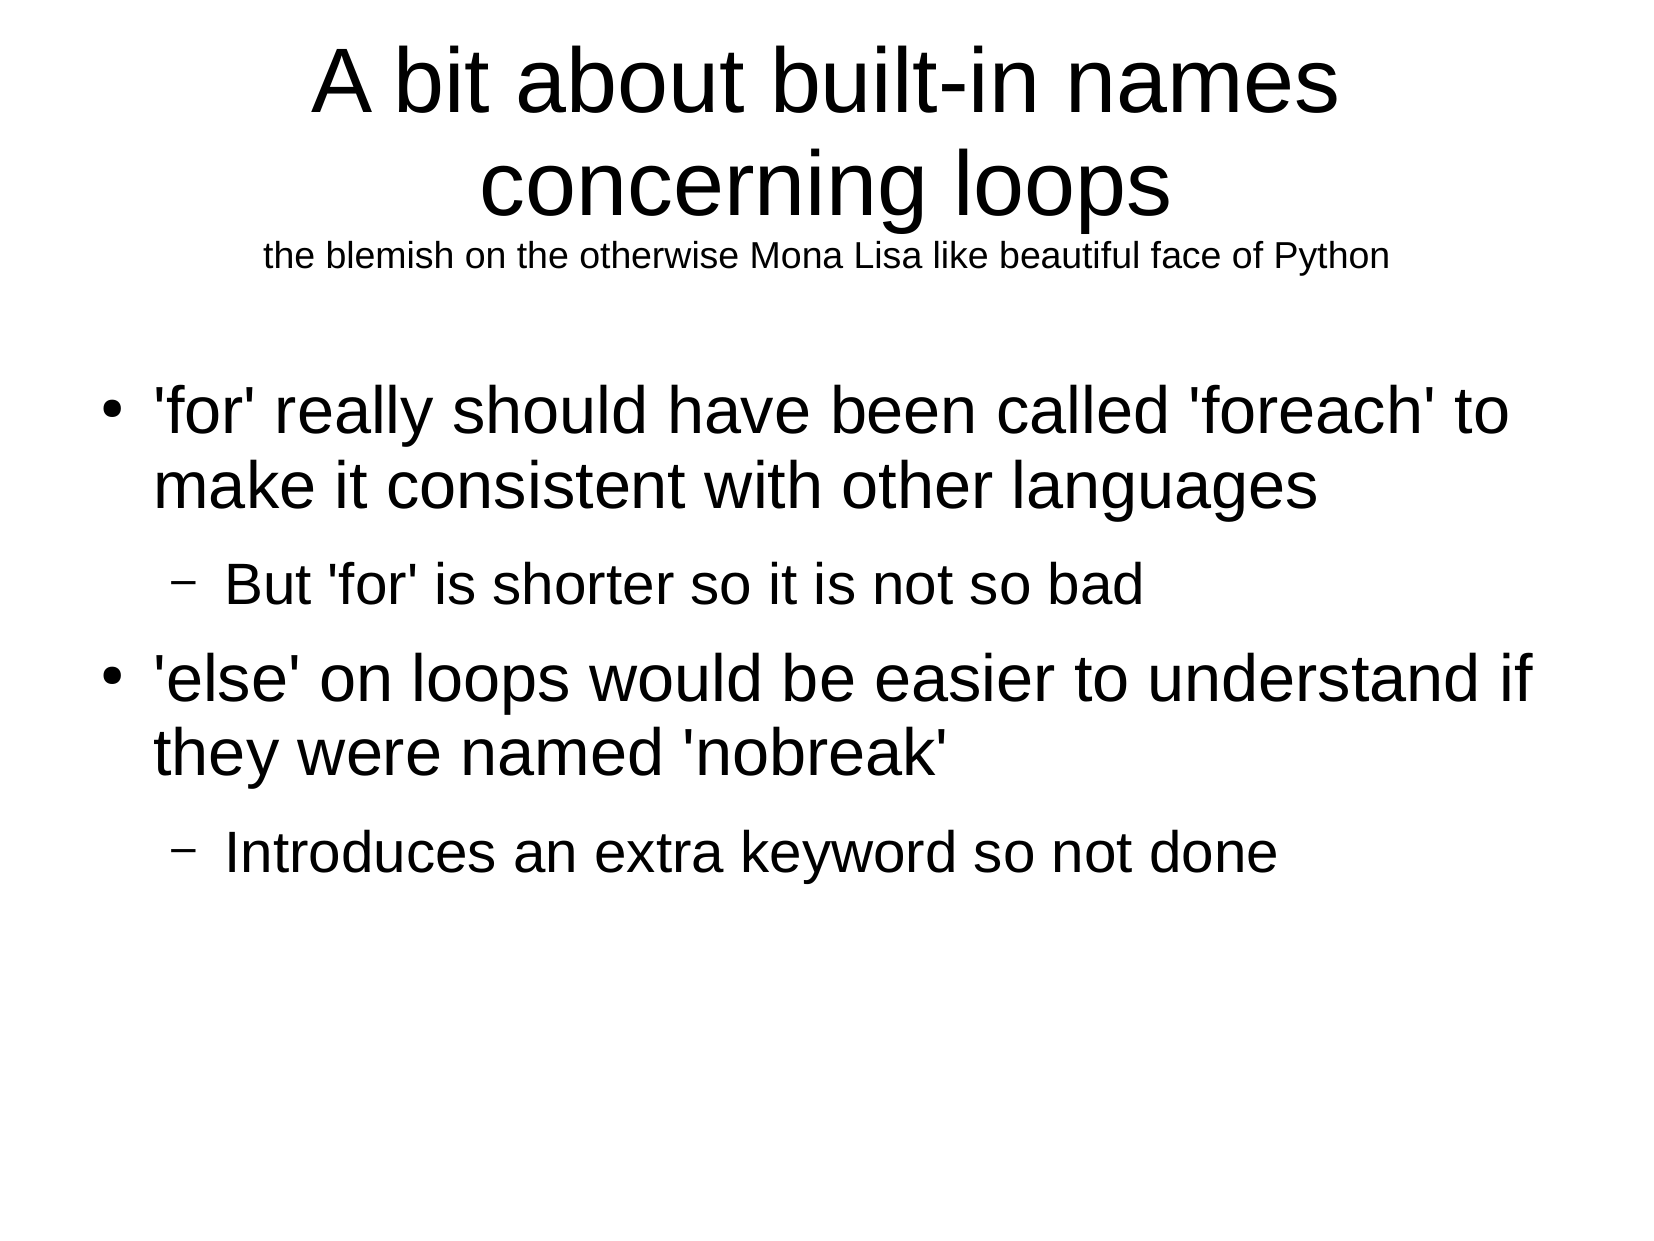

# A bit about built-in names concerning loops the blemish on the otherwise Mona Lisa like beautiful face of Python
'for' really should have been called 'foreach' to make it consistent with other languages
But 'for' is shorter so it is not so bad
'else' on loops would be easier to understand if they were named 'nobreak'
Introduces an extra keyword so not done